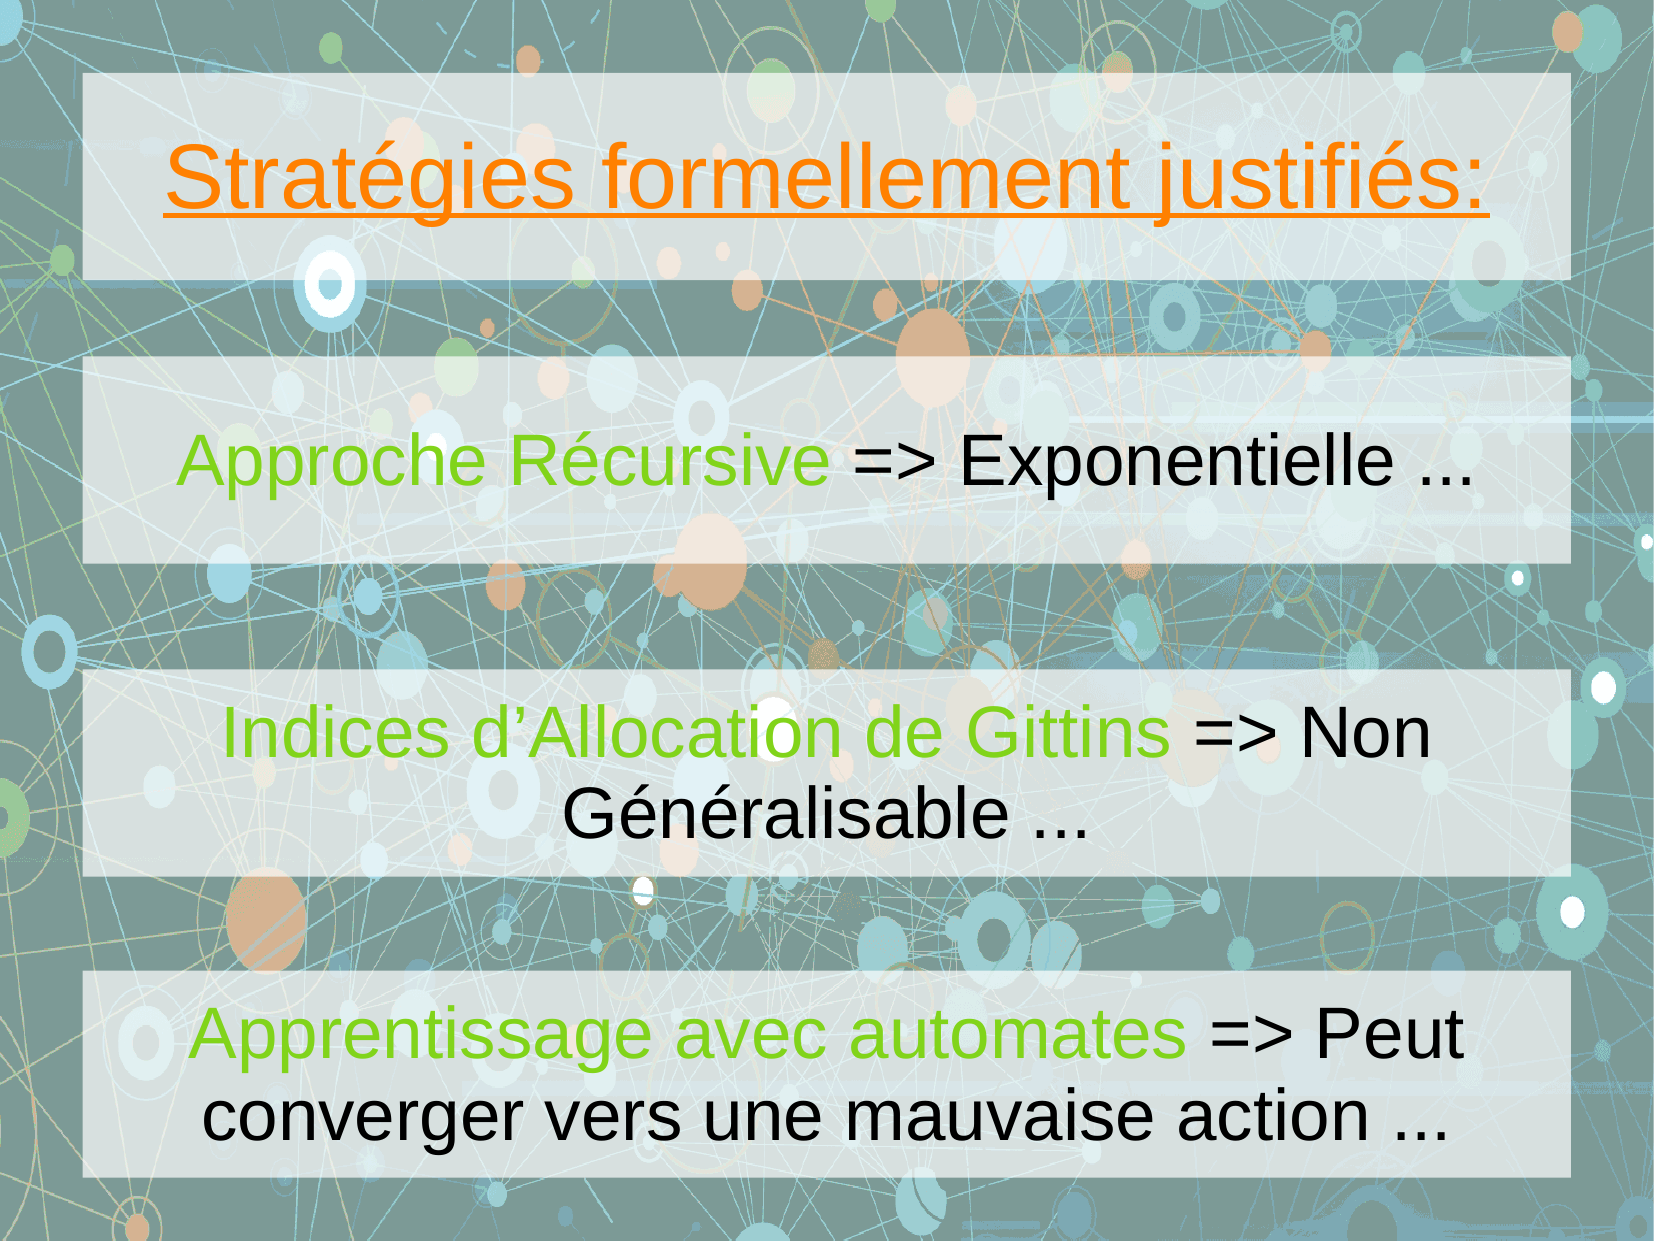

# Stratégies formellement justifiés:
Approche Récursive => Exponentielle ...
Indices d’Allocation de Gittins => Non Généralisable ...
Apprentissage avec automates => Peut converger vers une mauvaise action ...